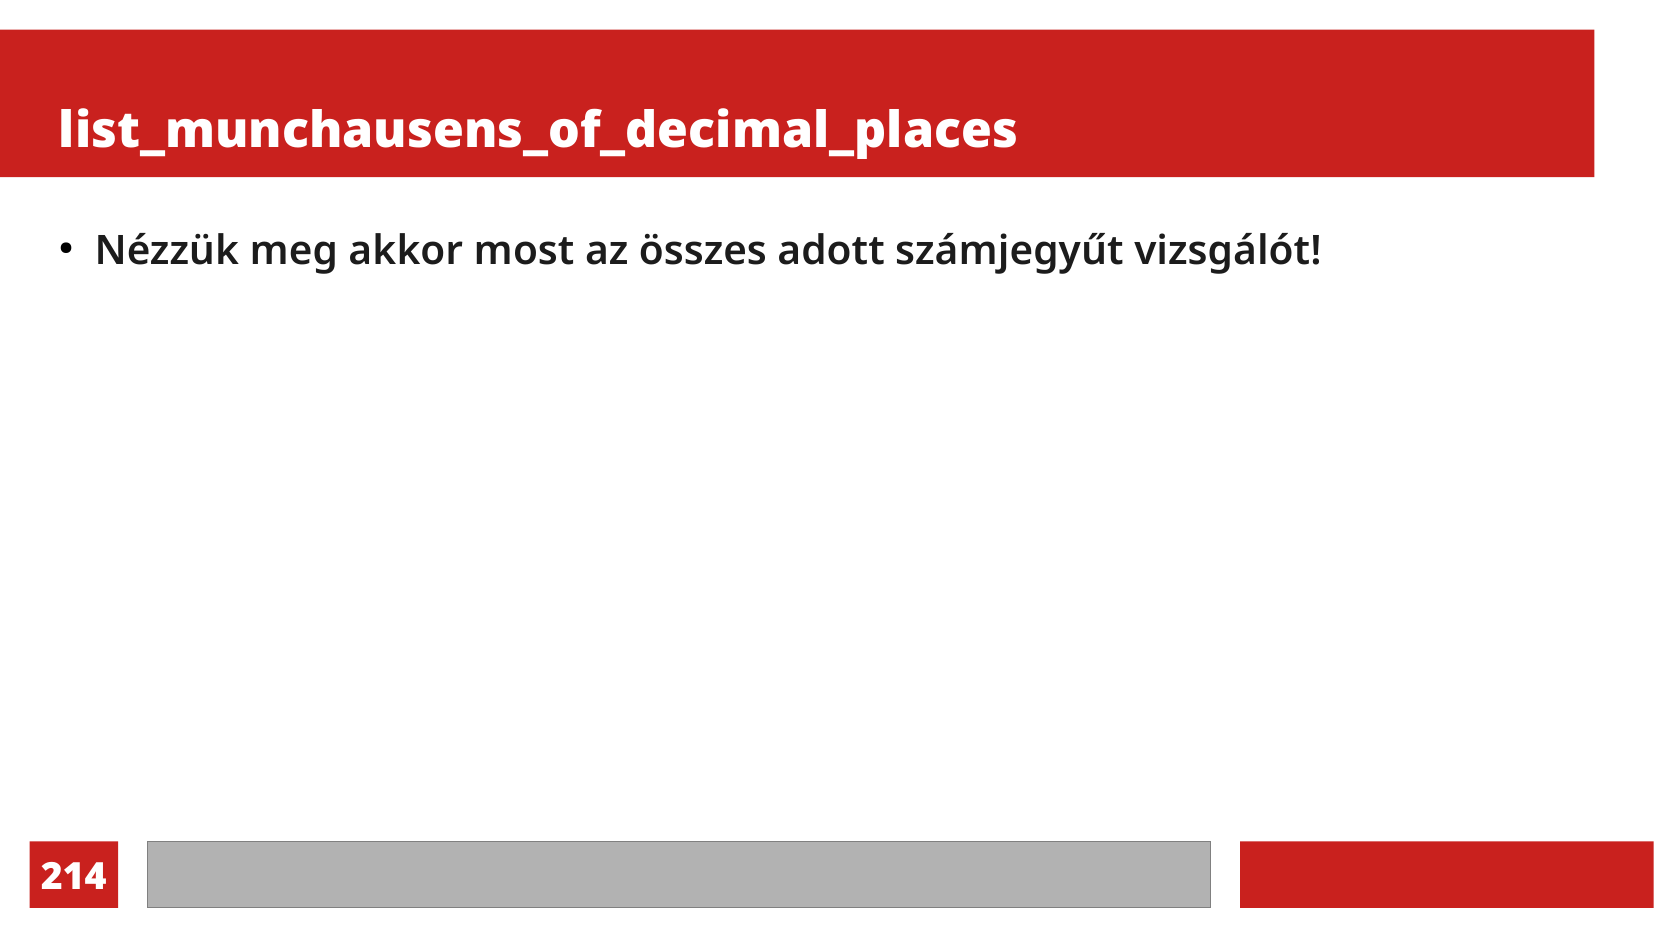

# list_munchausens_of_decimal_places
Nézzük meg akkor most az összes adott számjegyűt vizsgálót!
214